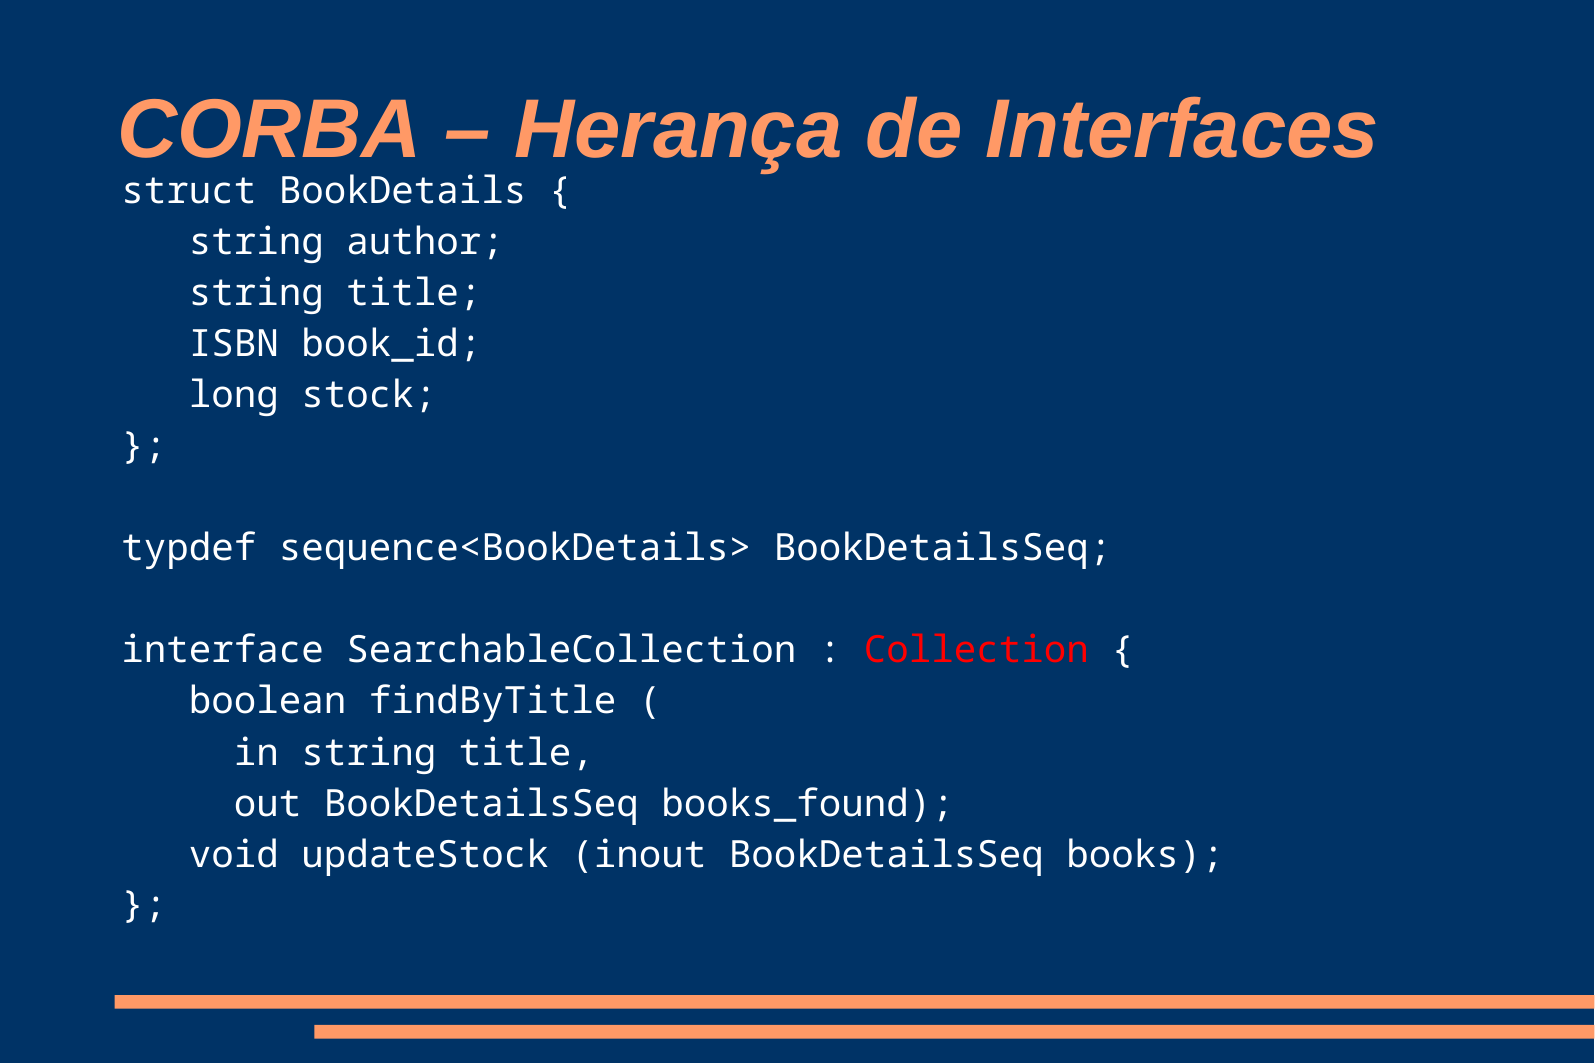

# CORBA – Herança de Interfaces
struct BookDetails {
 string author;
 string title;
 ISBN book_id;
 long stock;
};
typdef sequence<BookDetails> BookDetailsSeq;
interface SearchableCollection : Collection {
 boolean findByTitle (
 in string title,
 out BookDetailsSeq books_found);
 void updateStock (inout BookDetailsSeq books);
};